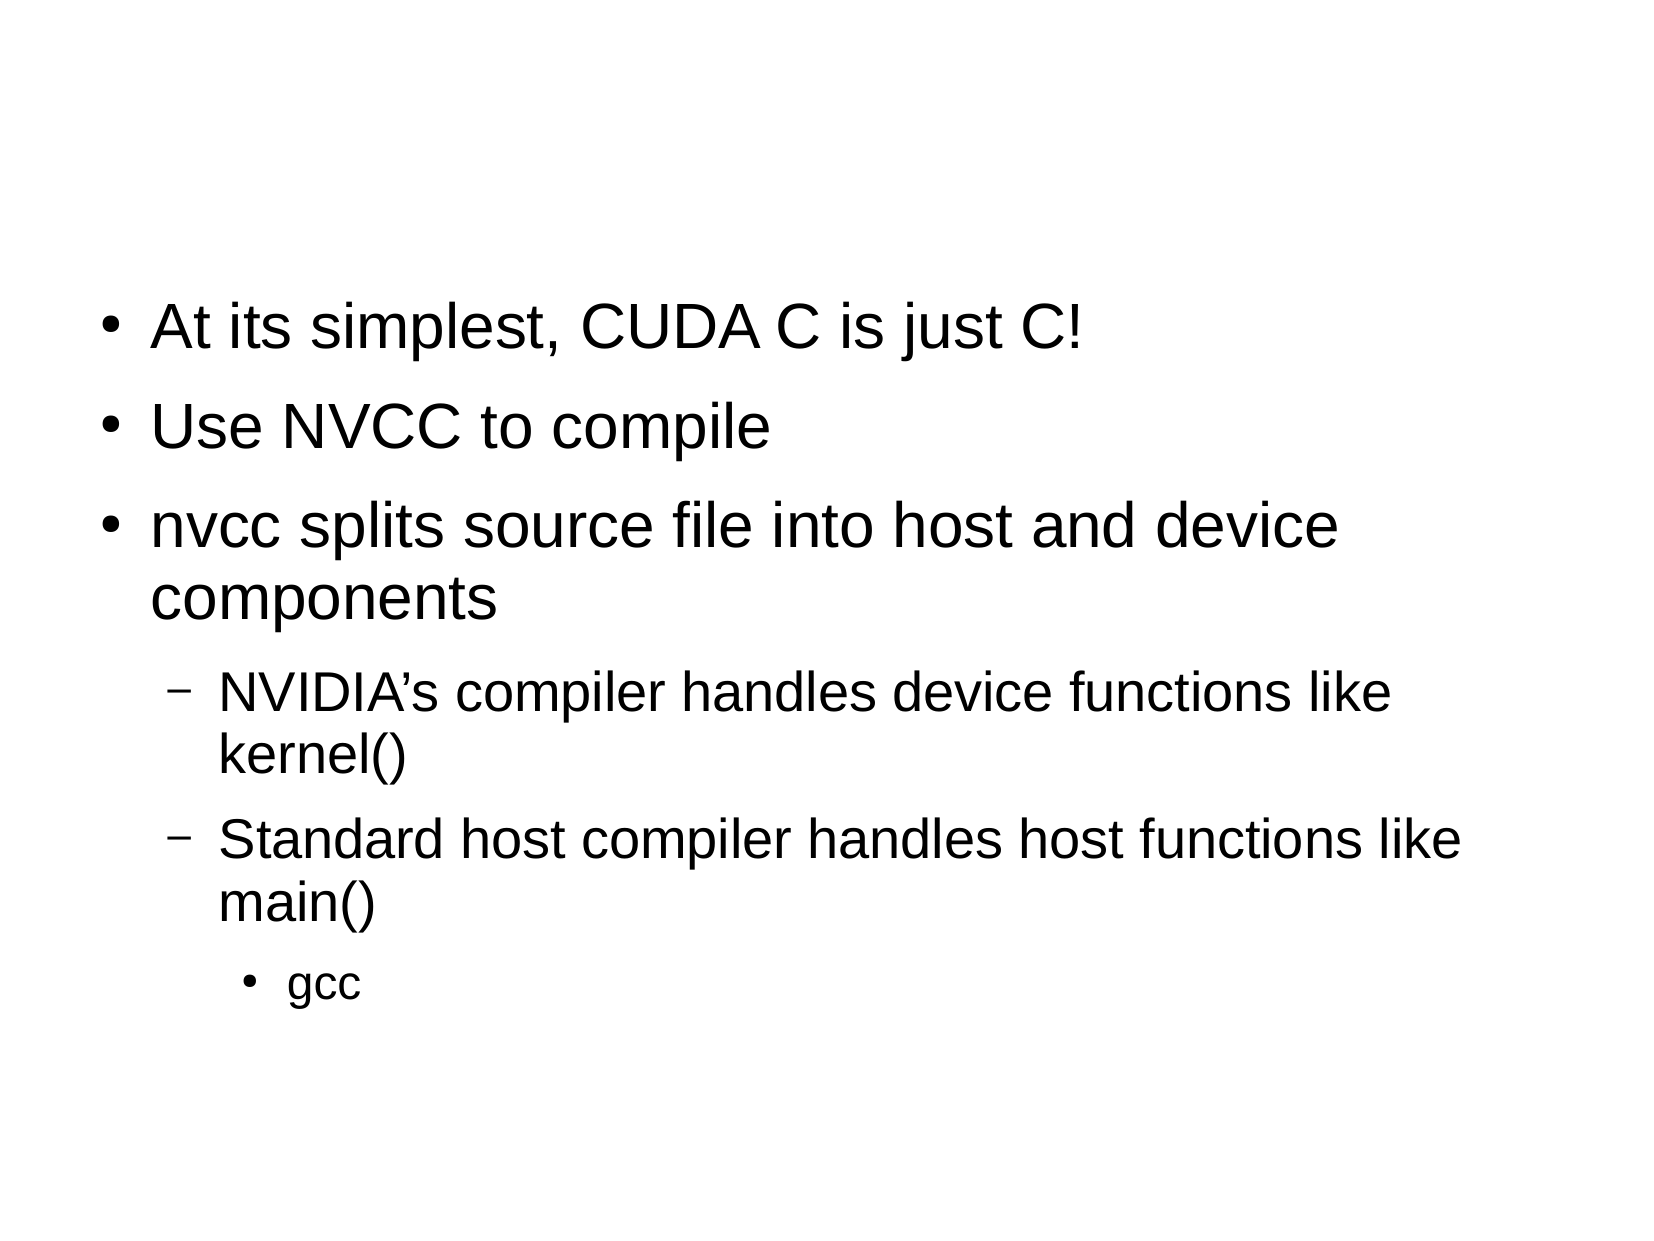

#
At its simplest, CUDA C is just C!
Use NVCC to compile
nvcc splits source file into host and device components
NVIDIA’s compiler handles device functions like kernel()
Standard host compiler handles host functions like main()
gcc